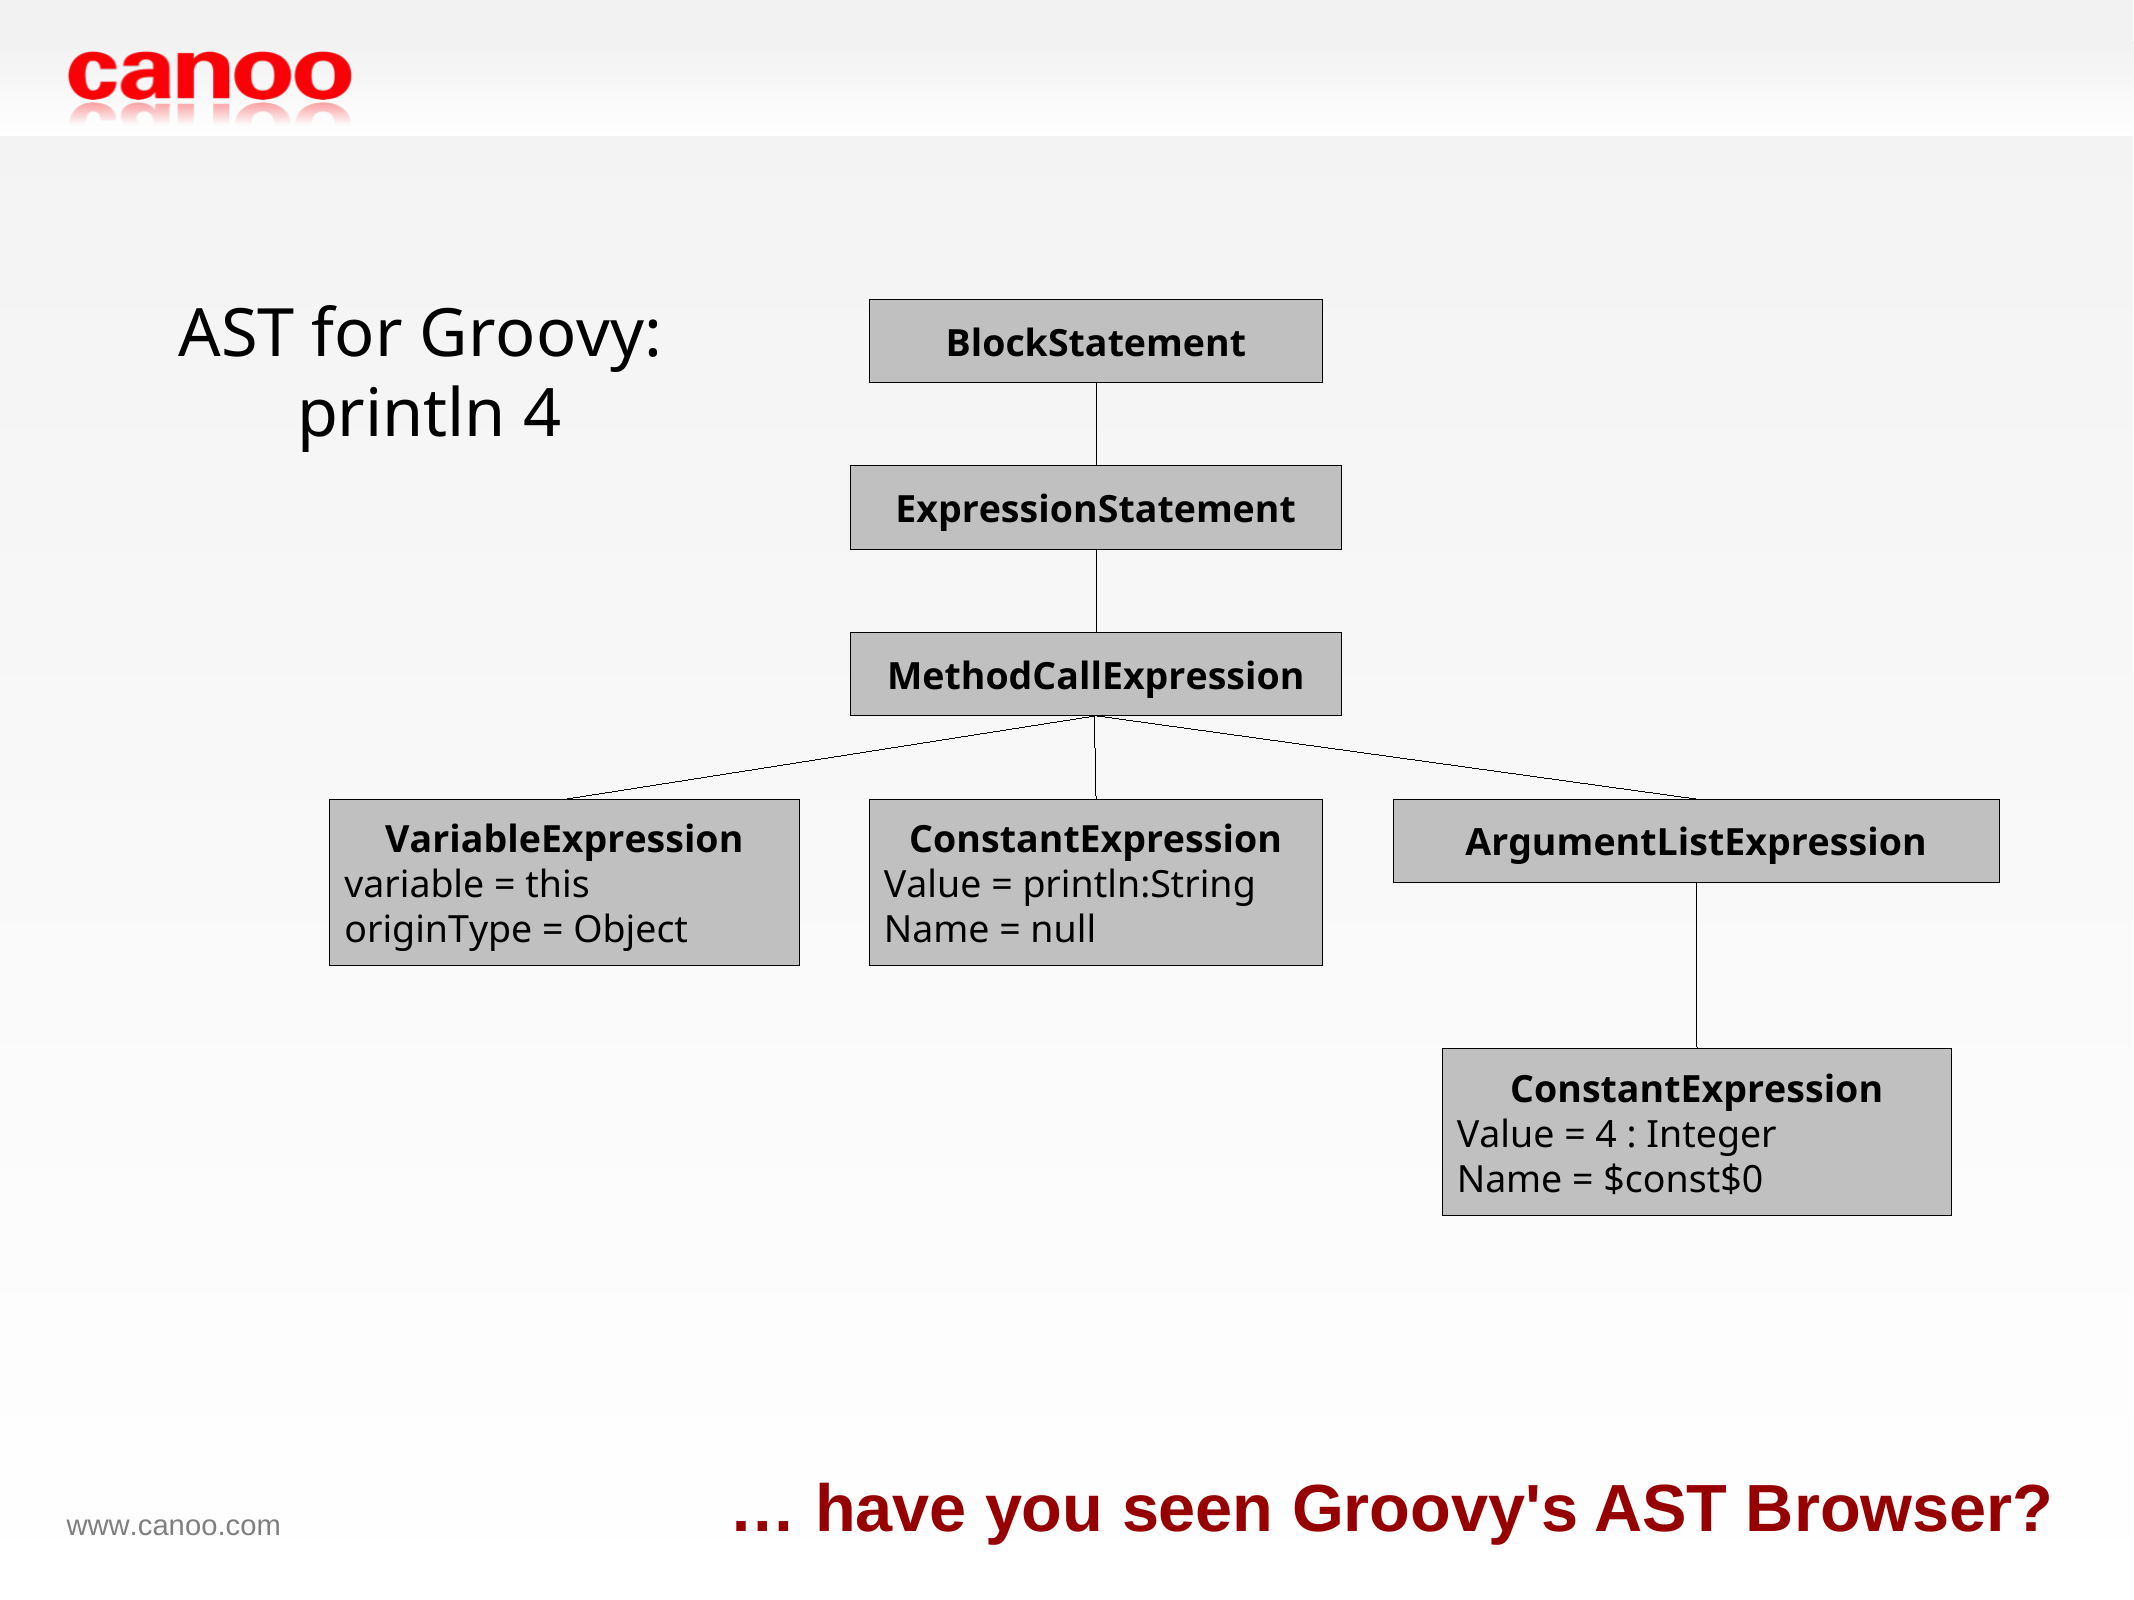

AST for Groovy:
println 4
BlockStatement
ExpressionStatement
MethodCallExpression
ConstantExpression
Value = println:String
Name = null
ArgumentListExpression
VariableExpression
variable = this
originType = Object
ConstantExpression
Value = 4 : Integer
Name = $const$0
# … have you seen Groovy's AST Browser?